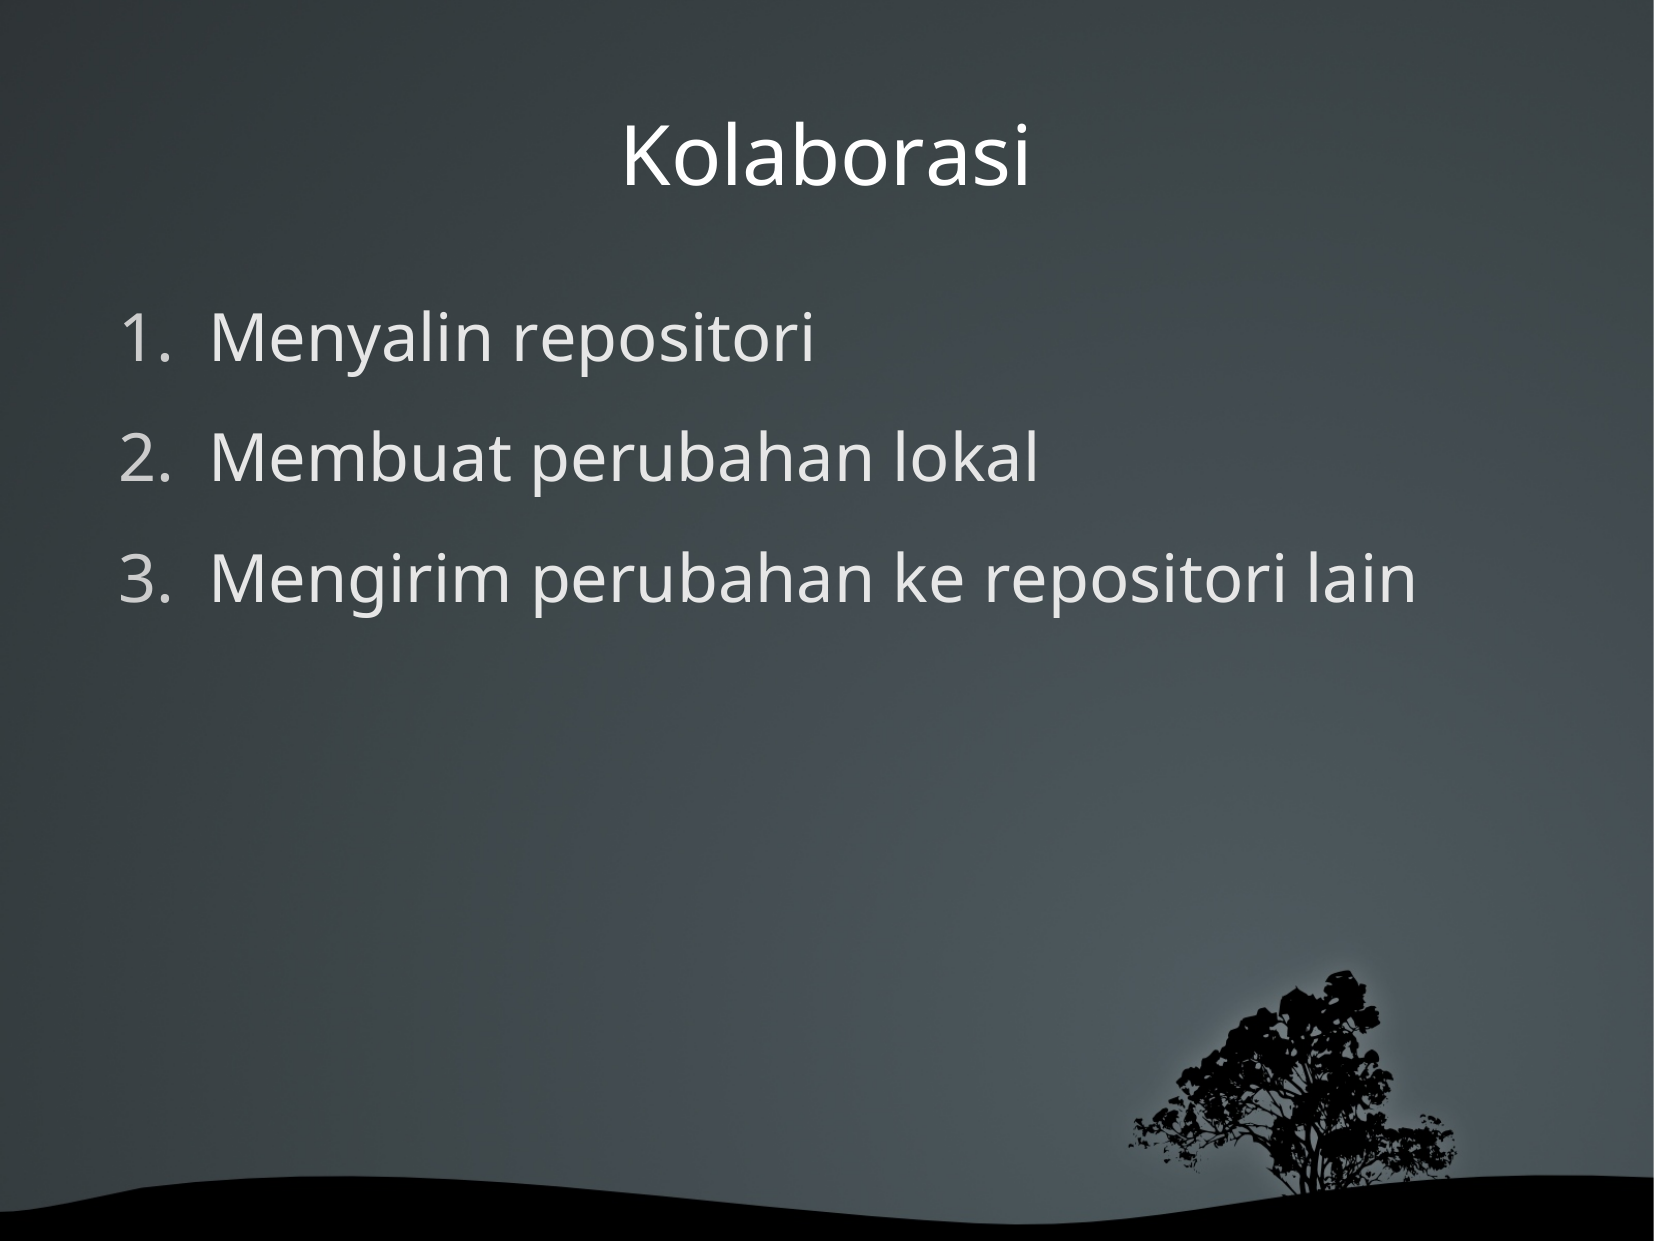

# Kolaborasi
Menyalin repositori
Membuat perubahan lokal
Mengirim perubahan ke repositori lain